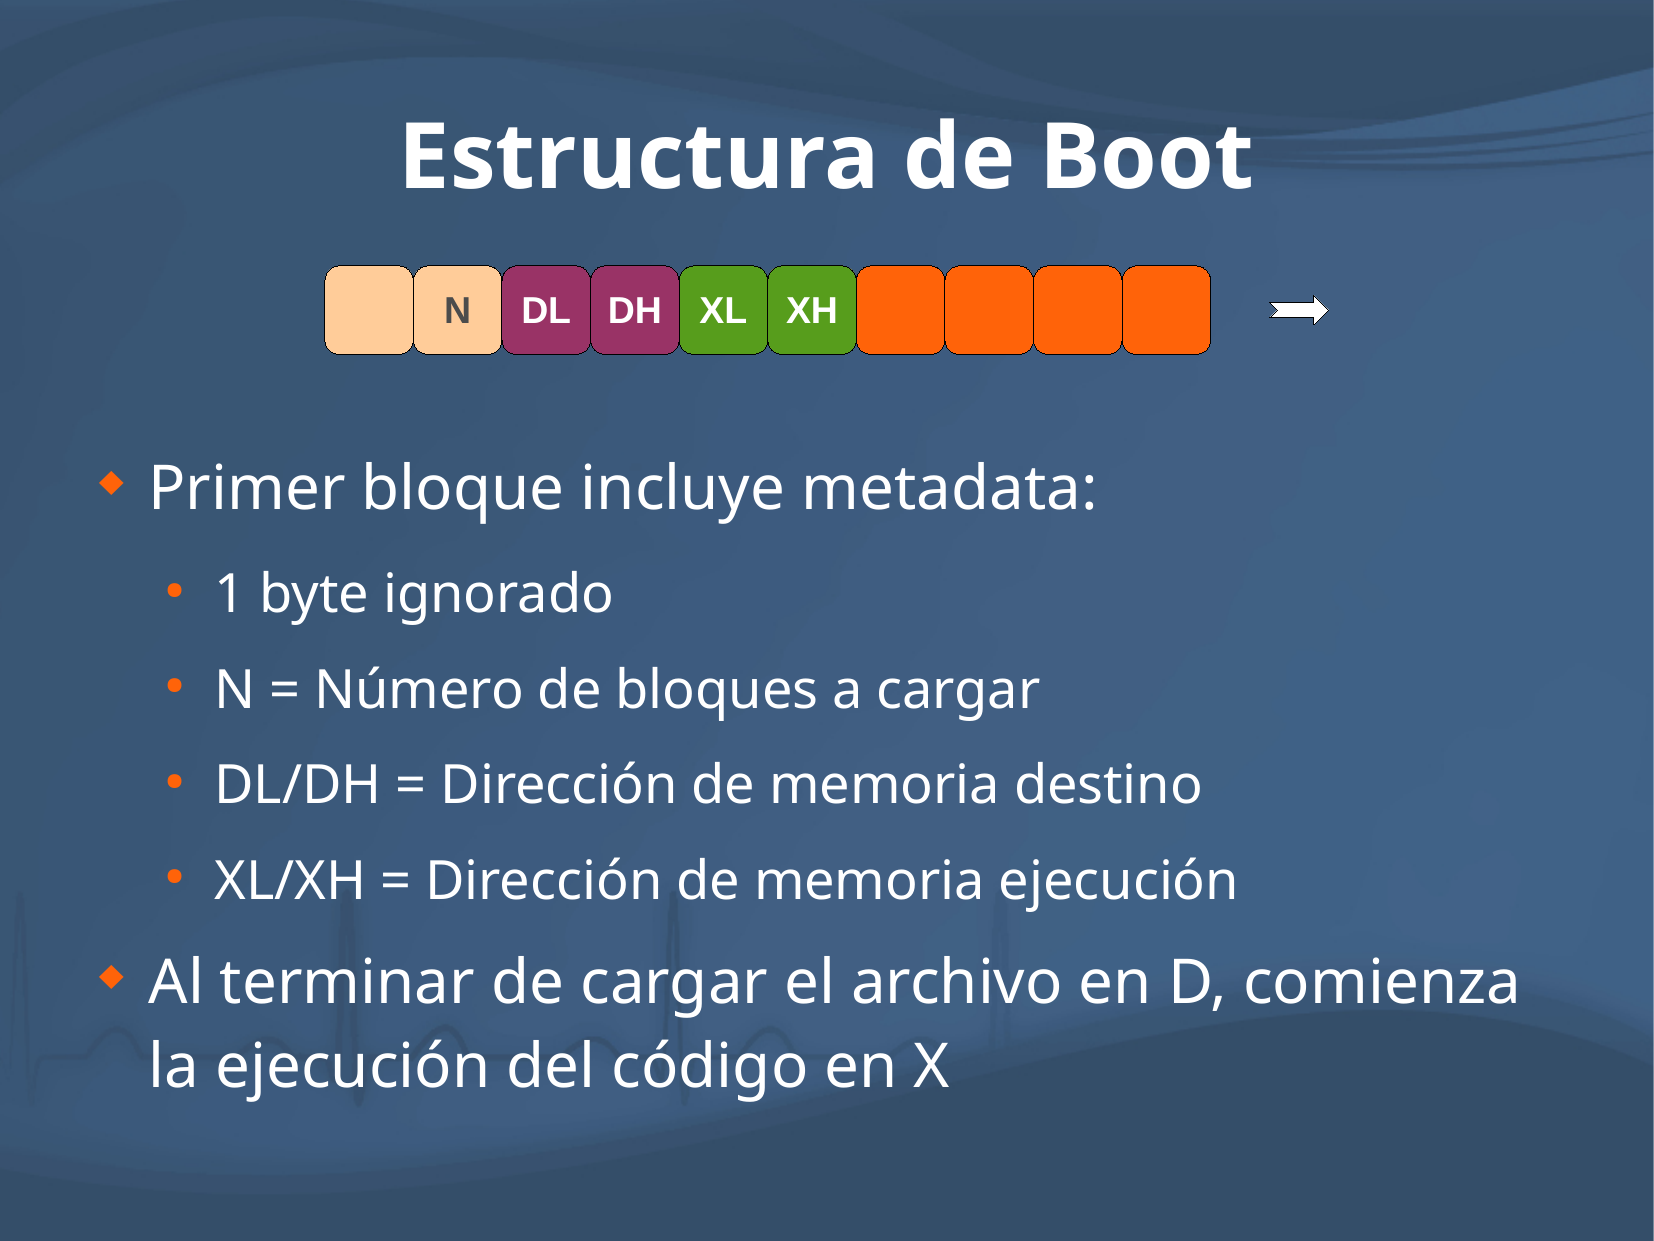

# Estructura de Boot
N
DL
DH
XL
XH
XH
Primer bloque incluye metadata:
1 byte ignorado
N = Número de bloques a cargar
DL/DH = Dirección de memoria destino
XL/XH = Dirección de memoria ejecución
Al terminar de cargar el archivo en D, comienza la ejecución del código en X